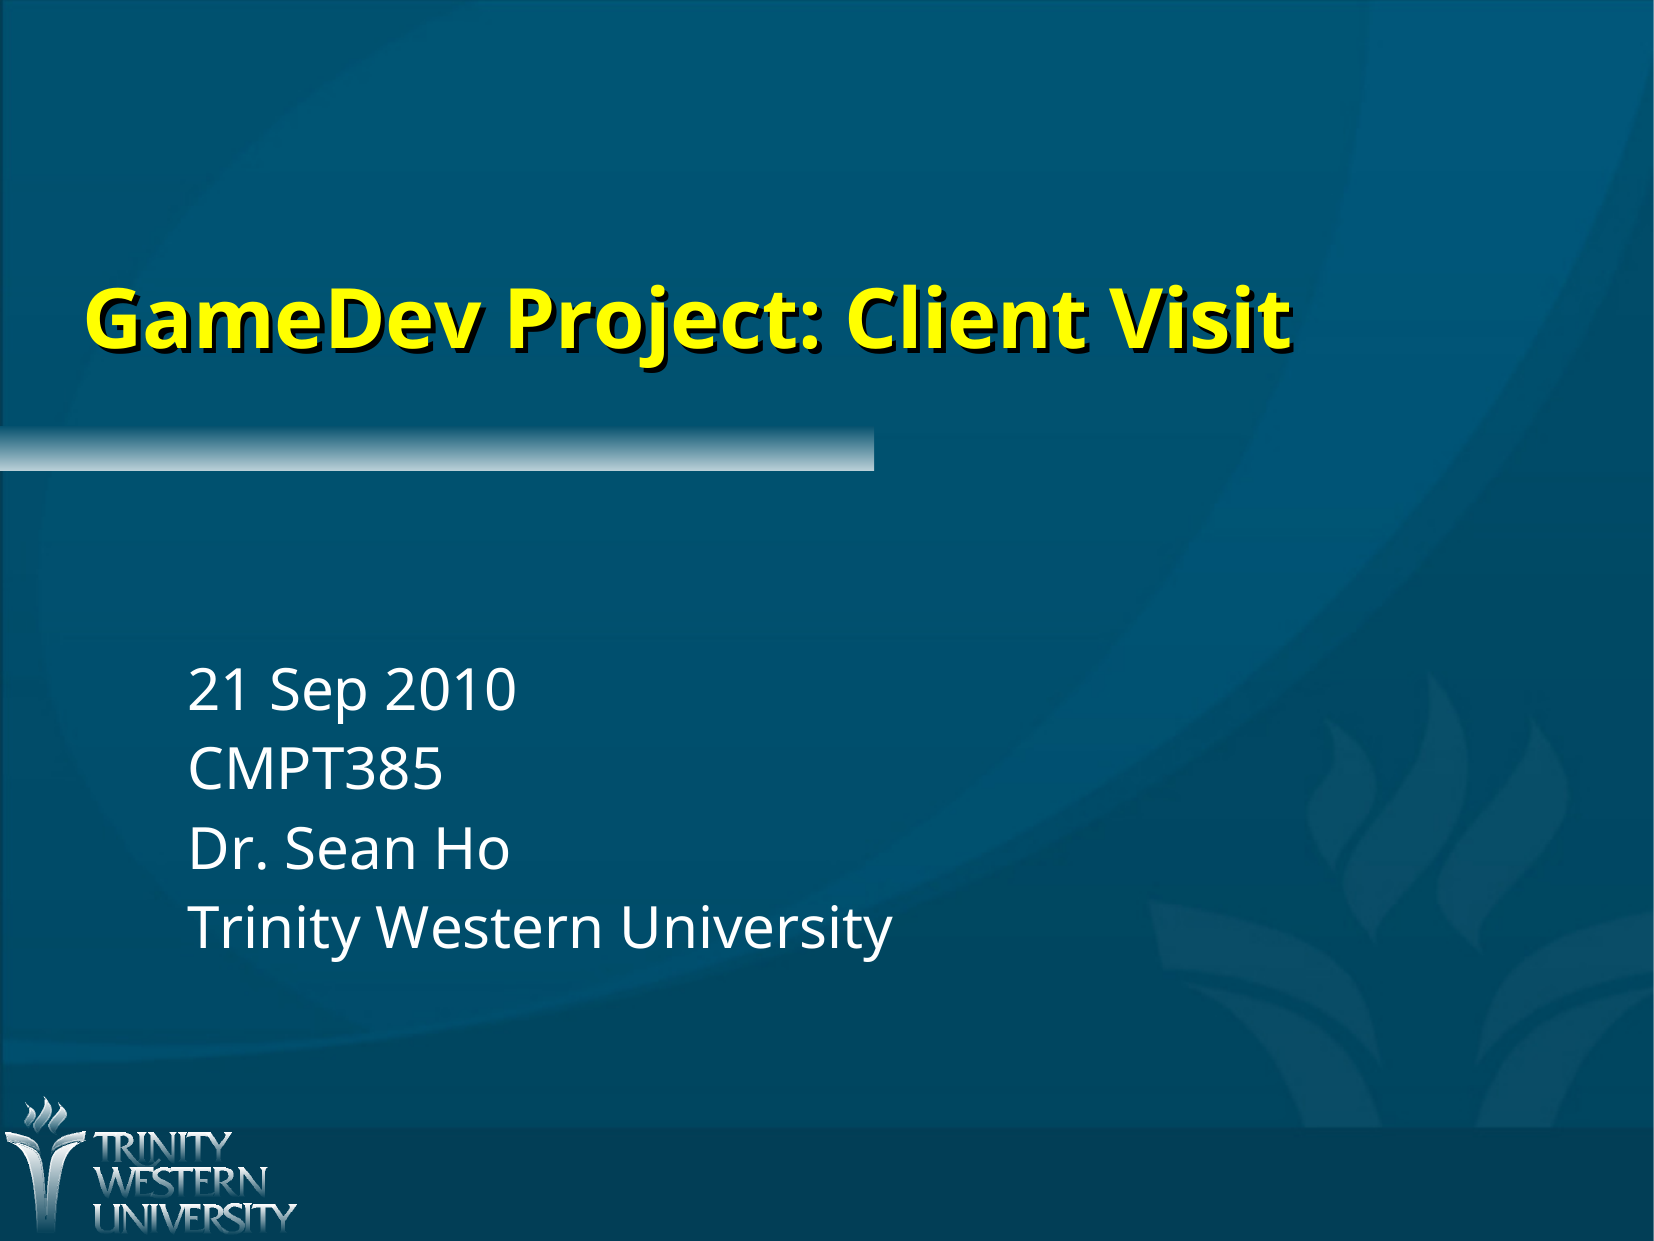

# GameDev Project: Client Visit
21 Sep 2010
CMPT385
Dr. Sean Ho
Trinity Western University